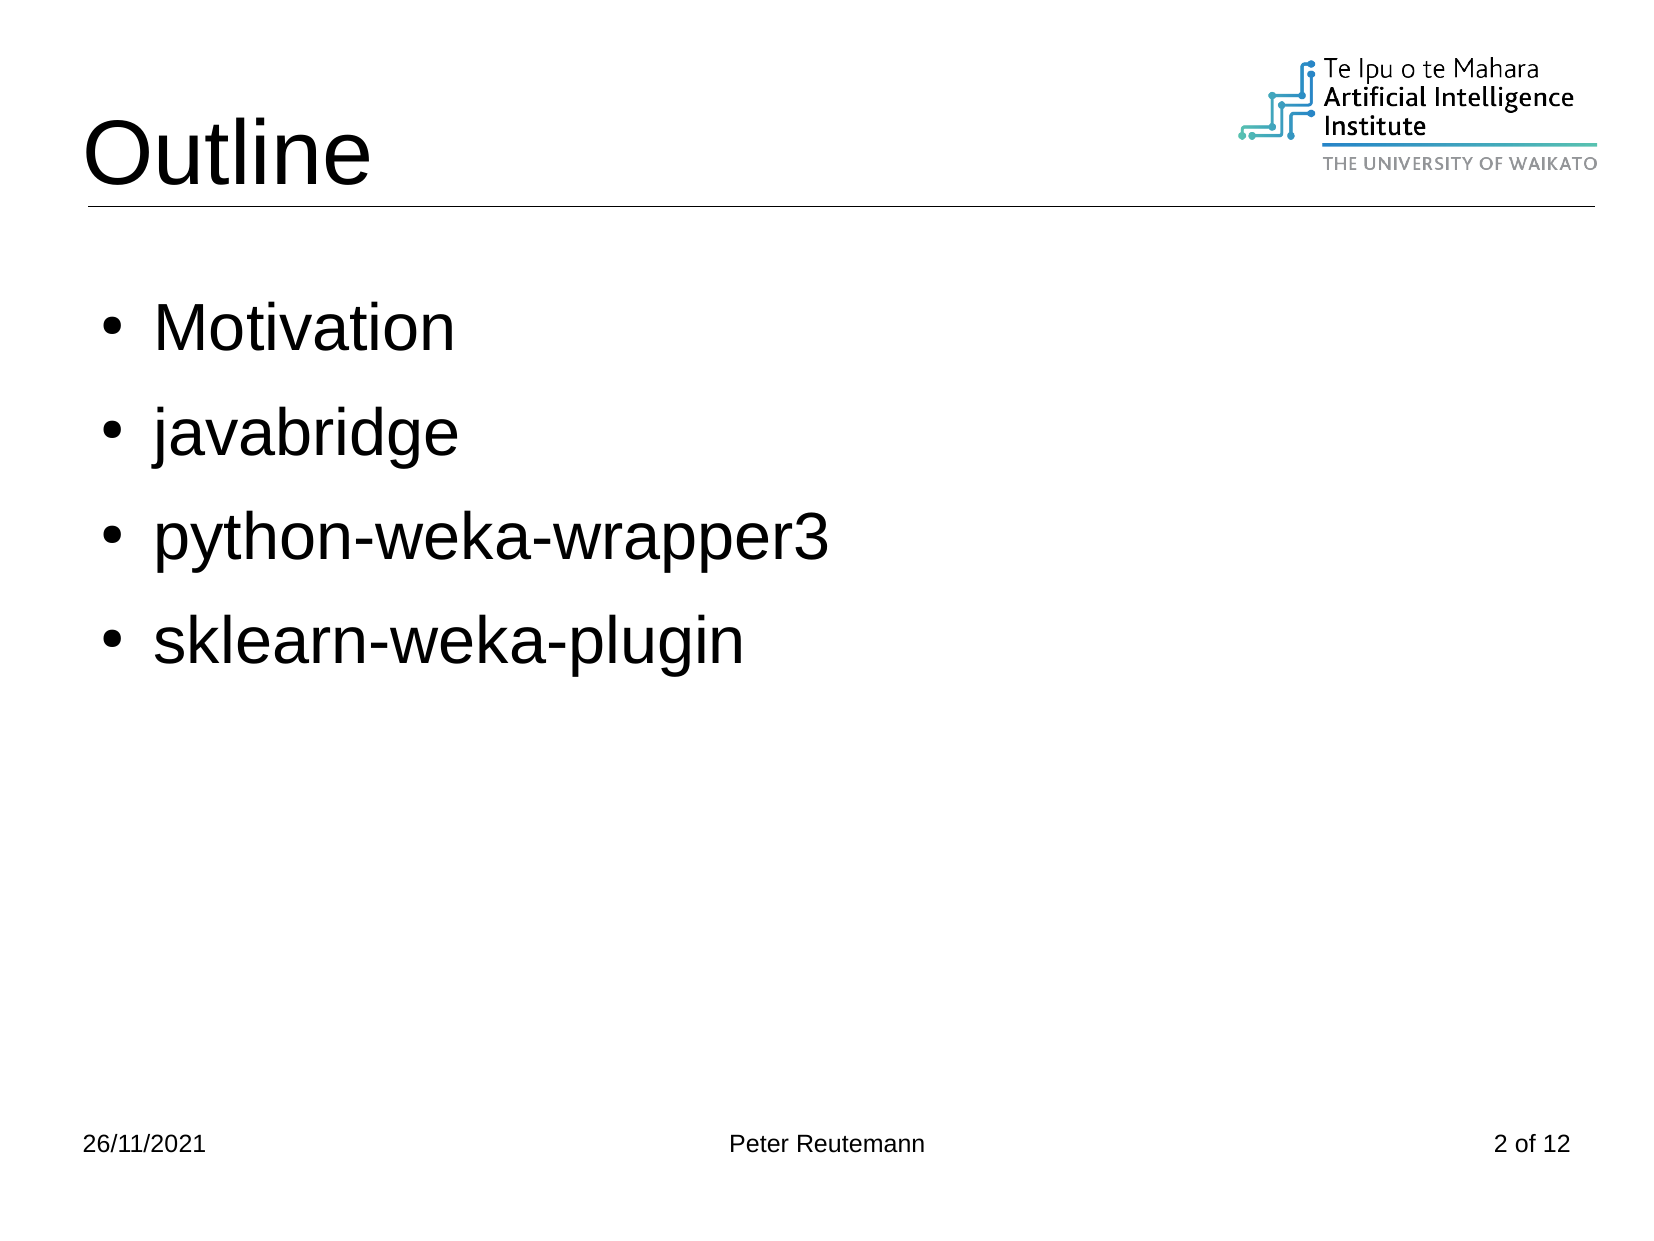

# Outline
Motivation
javabridge
python-weka-wrapper3
sklearn-weka-plugin
26/11/2021
Peter Reutemann
2